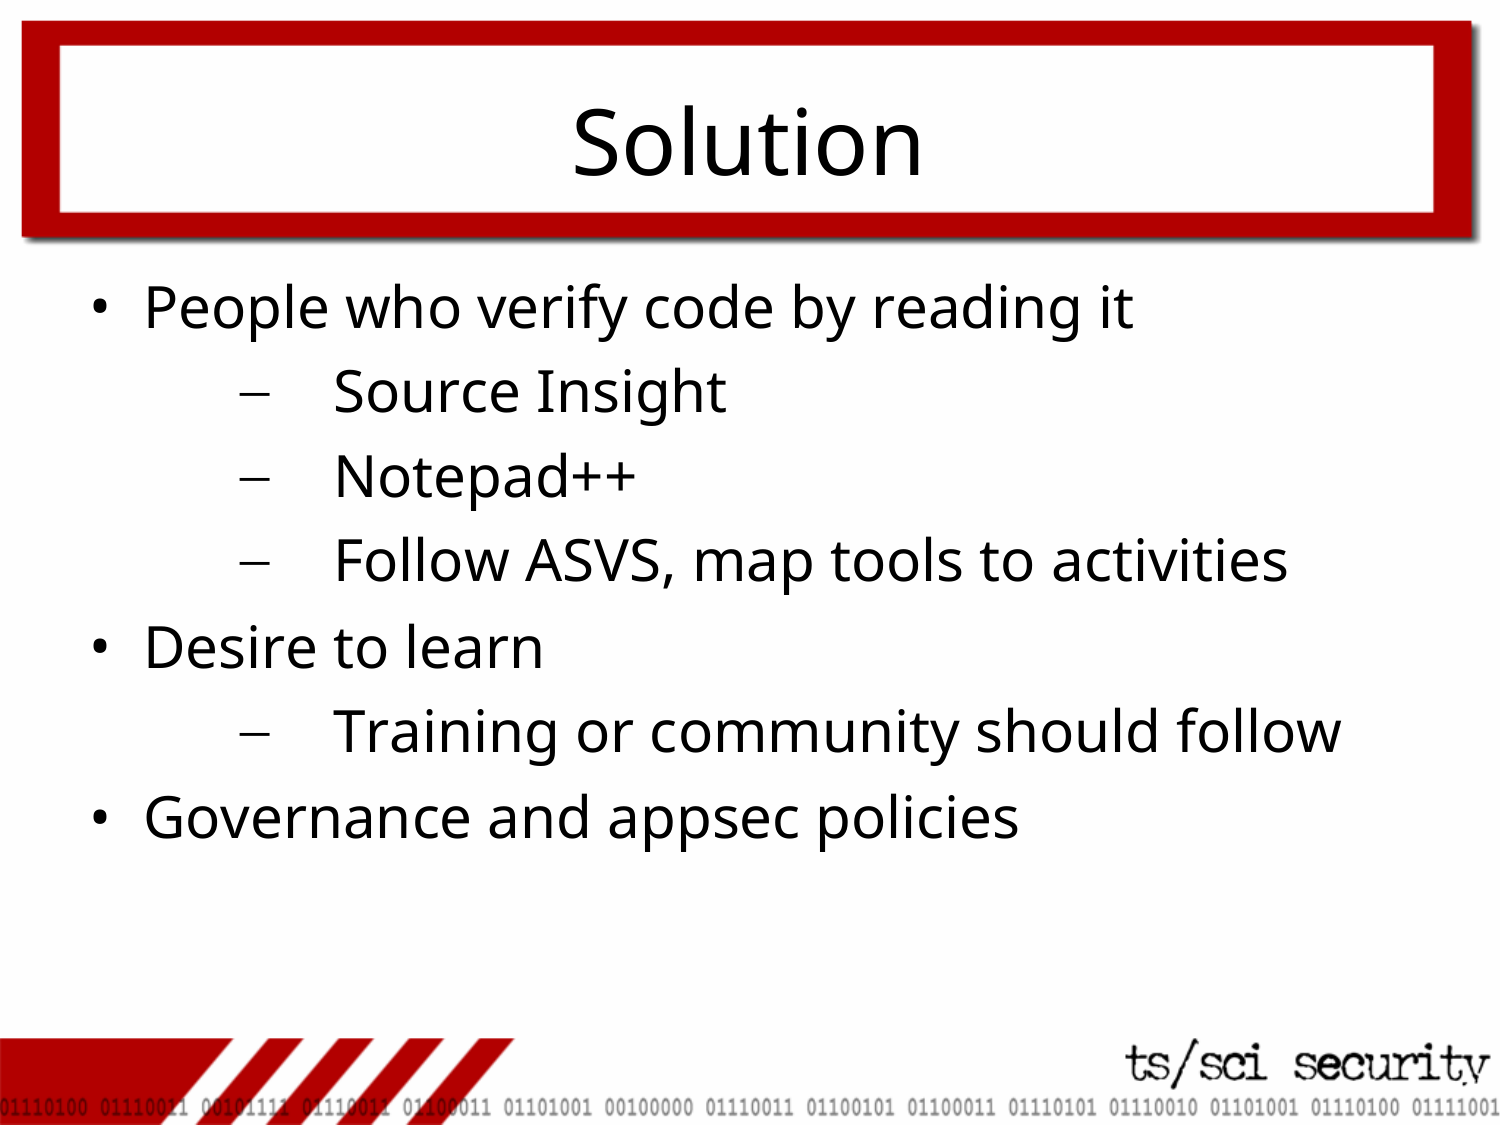

# Solution
People who verify code by reading it
Source Insight
Notepad++
Follow ASVS, map tools to activities
Desire to learn
Training or community should follow
Governance and appsec policies